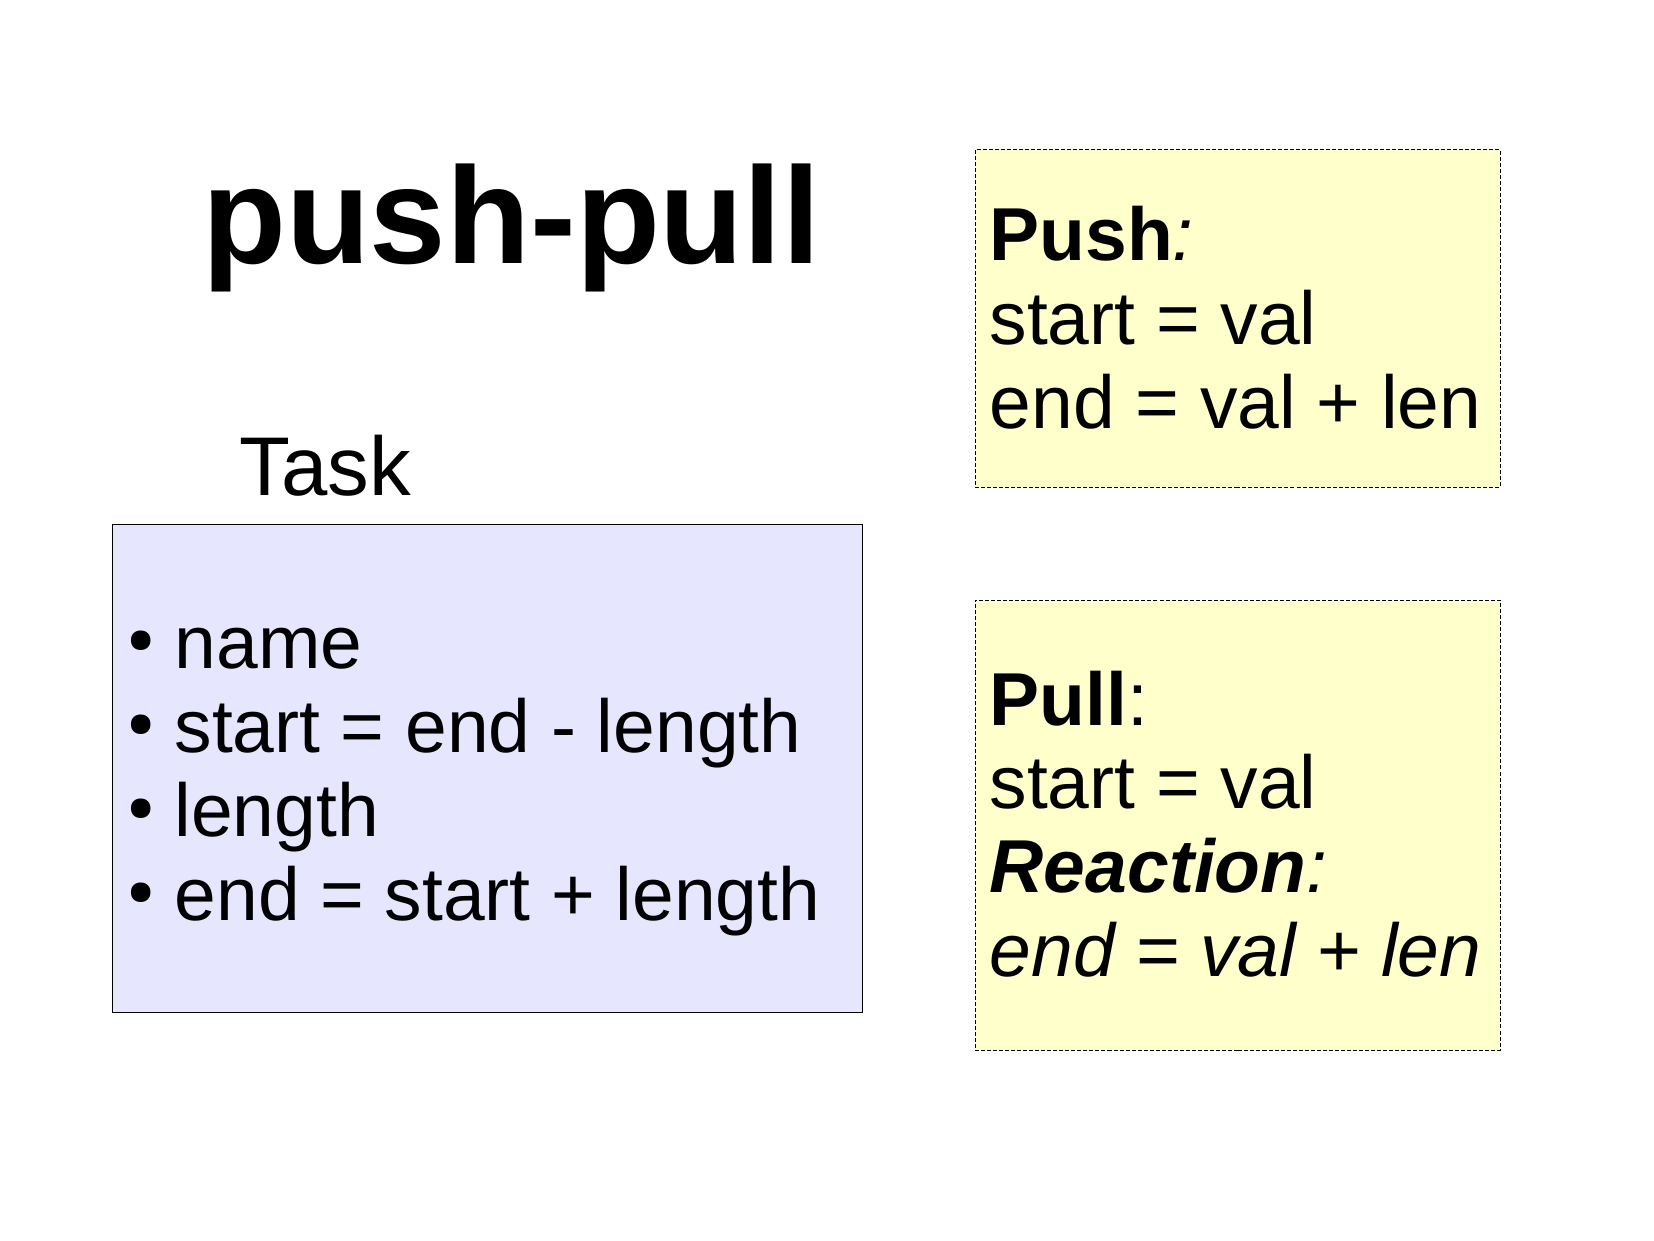

push-pull
Push:
start = val
end = val + len
Task
 name
 start = end - length
 length
 end = start + length
Pull:
start = val
Reaction:
end = val + len